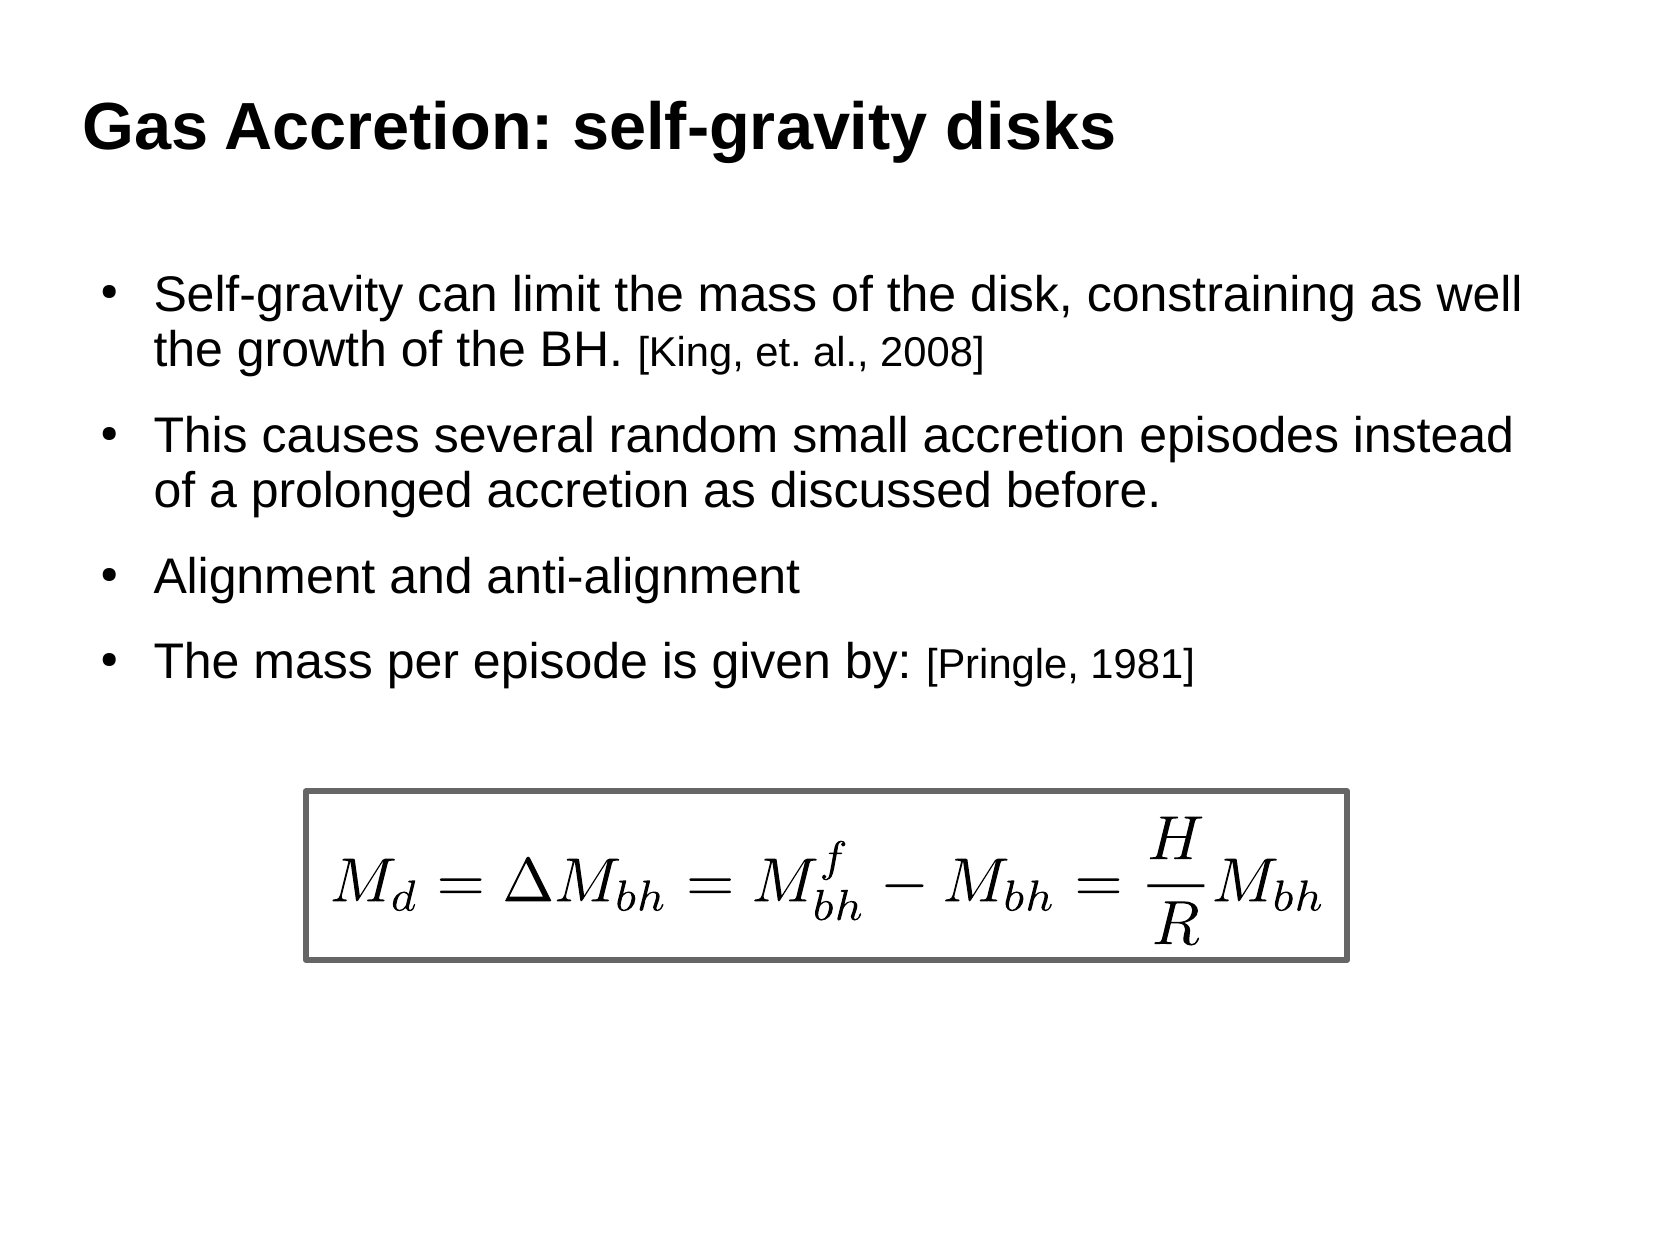

Gas Accretion: self-gravity disks
# Self-gravity can limit the mass of the disk, constraining as well the growth of the BH. [King, et. al., 2008]
This causes several random small accretion episodes instead of a prolonged accretion as discussed before.
Alignment and anti-alignment
The mass per episode is given by: [Pringle, 1981]